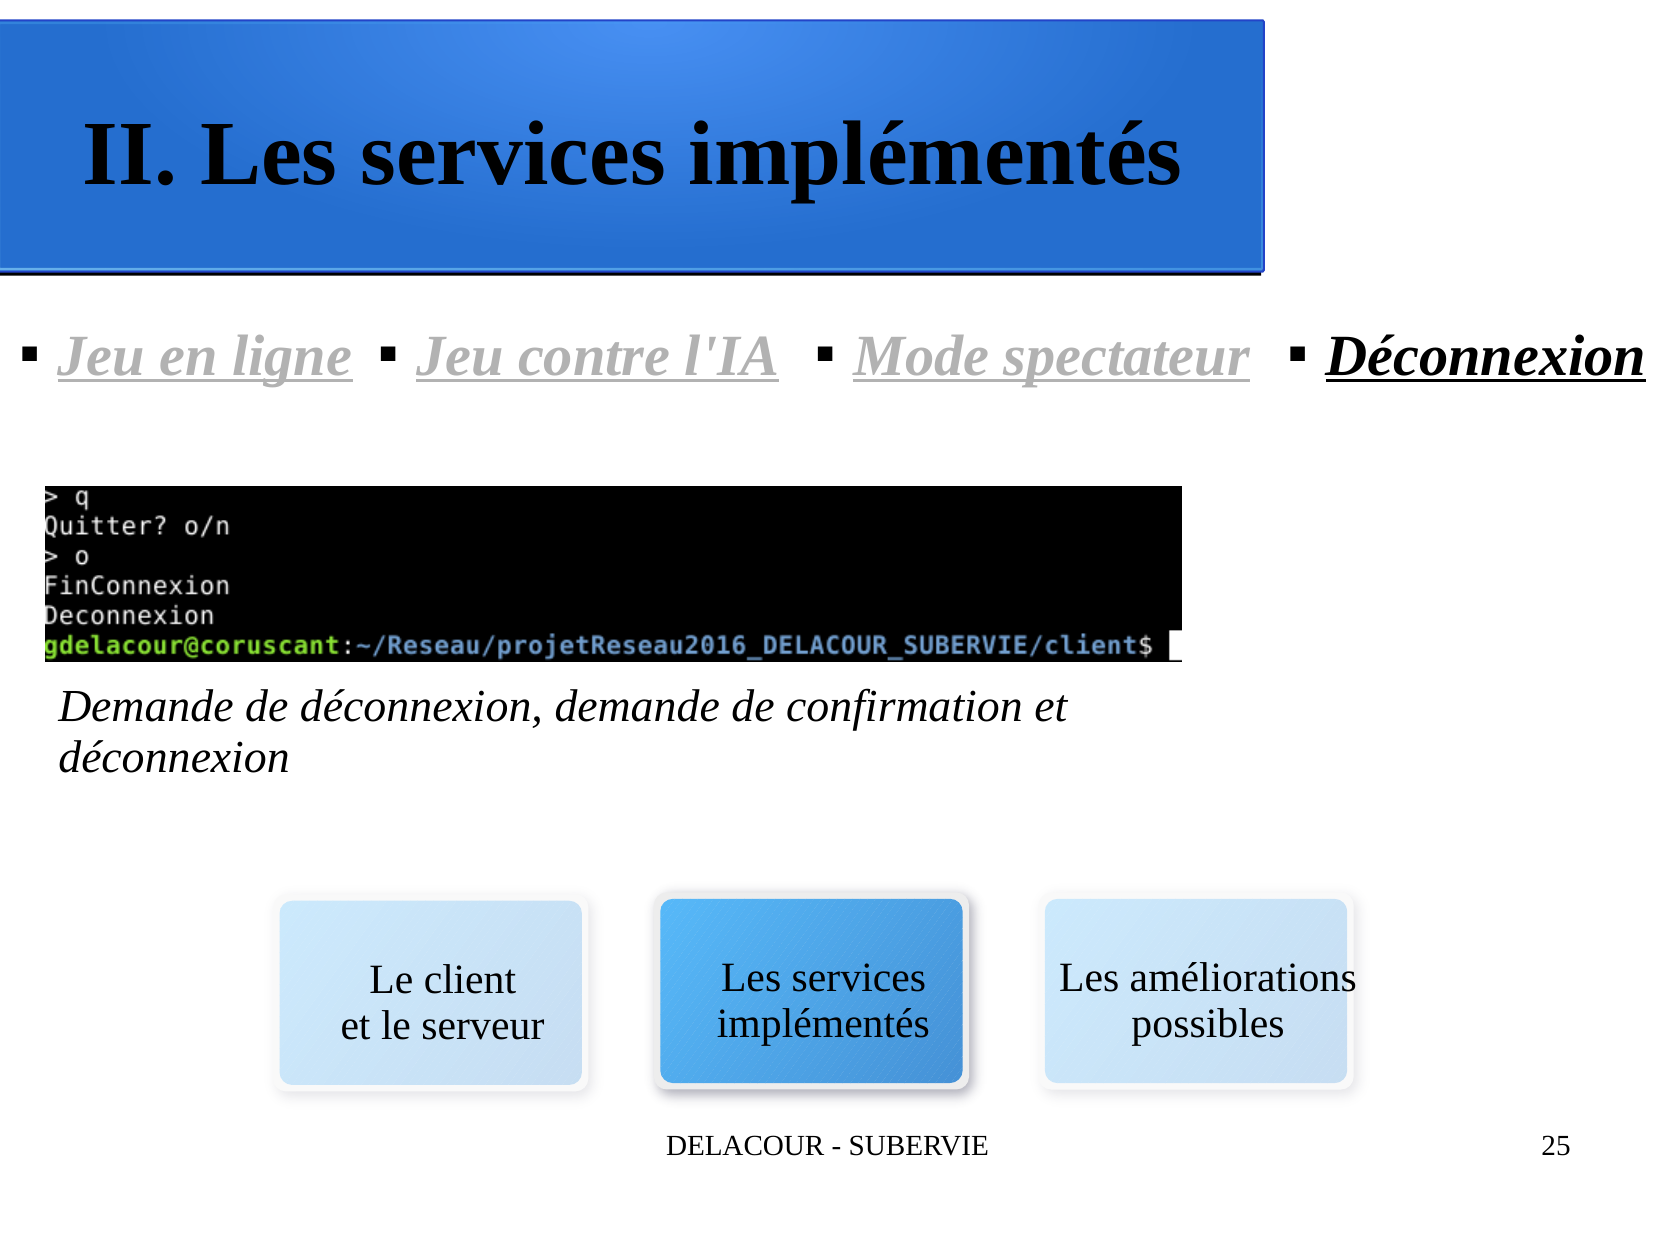

# II. Les services implémentés
Jeu en ligne
Jeu contre l'IA
Mode spectateur
Déconnexion
Demande de déconnexion, demande de confirmation et déconnexion
Les services
implémentés
Les améliorations
possibles
Le client
et le serveur
DELACOUR - SUBERVIE
25